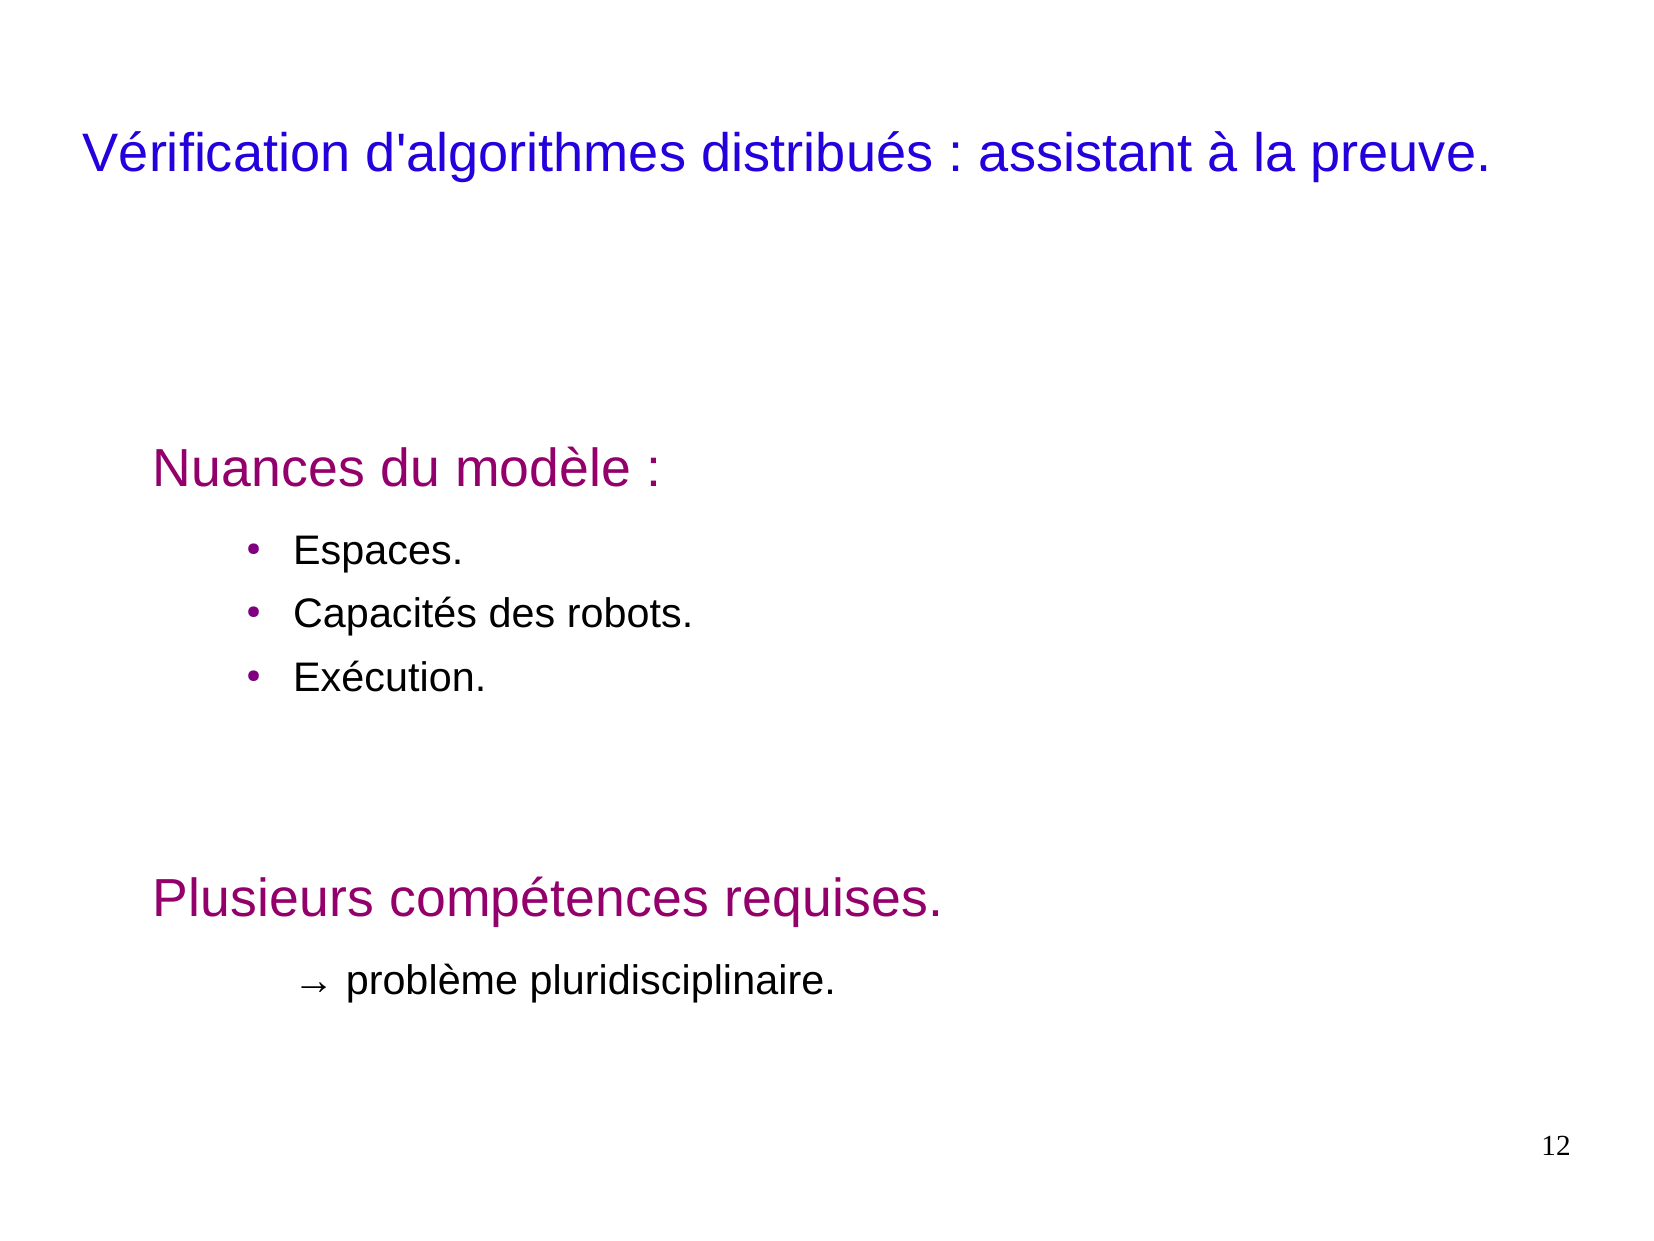

# Vérification d'algorithmes distribués : assistant à la preuve.
Nuances du modèle :
Espaces.
Capacités des robots.
Exécution.
Plusieurs compétences requises.
→ problème pluridisciplinaire.
12